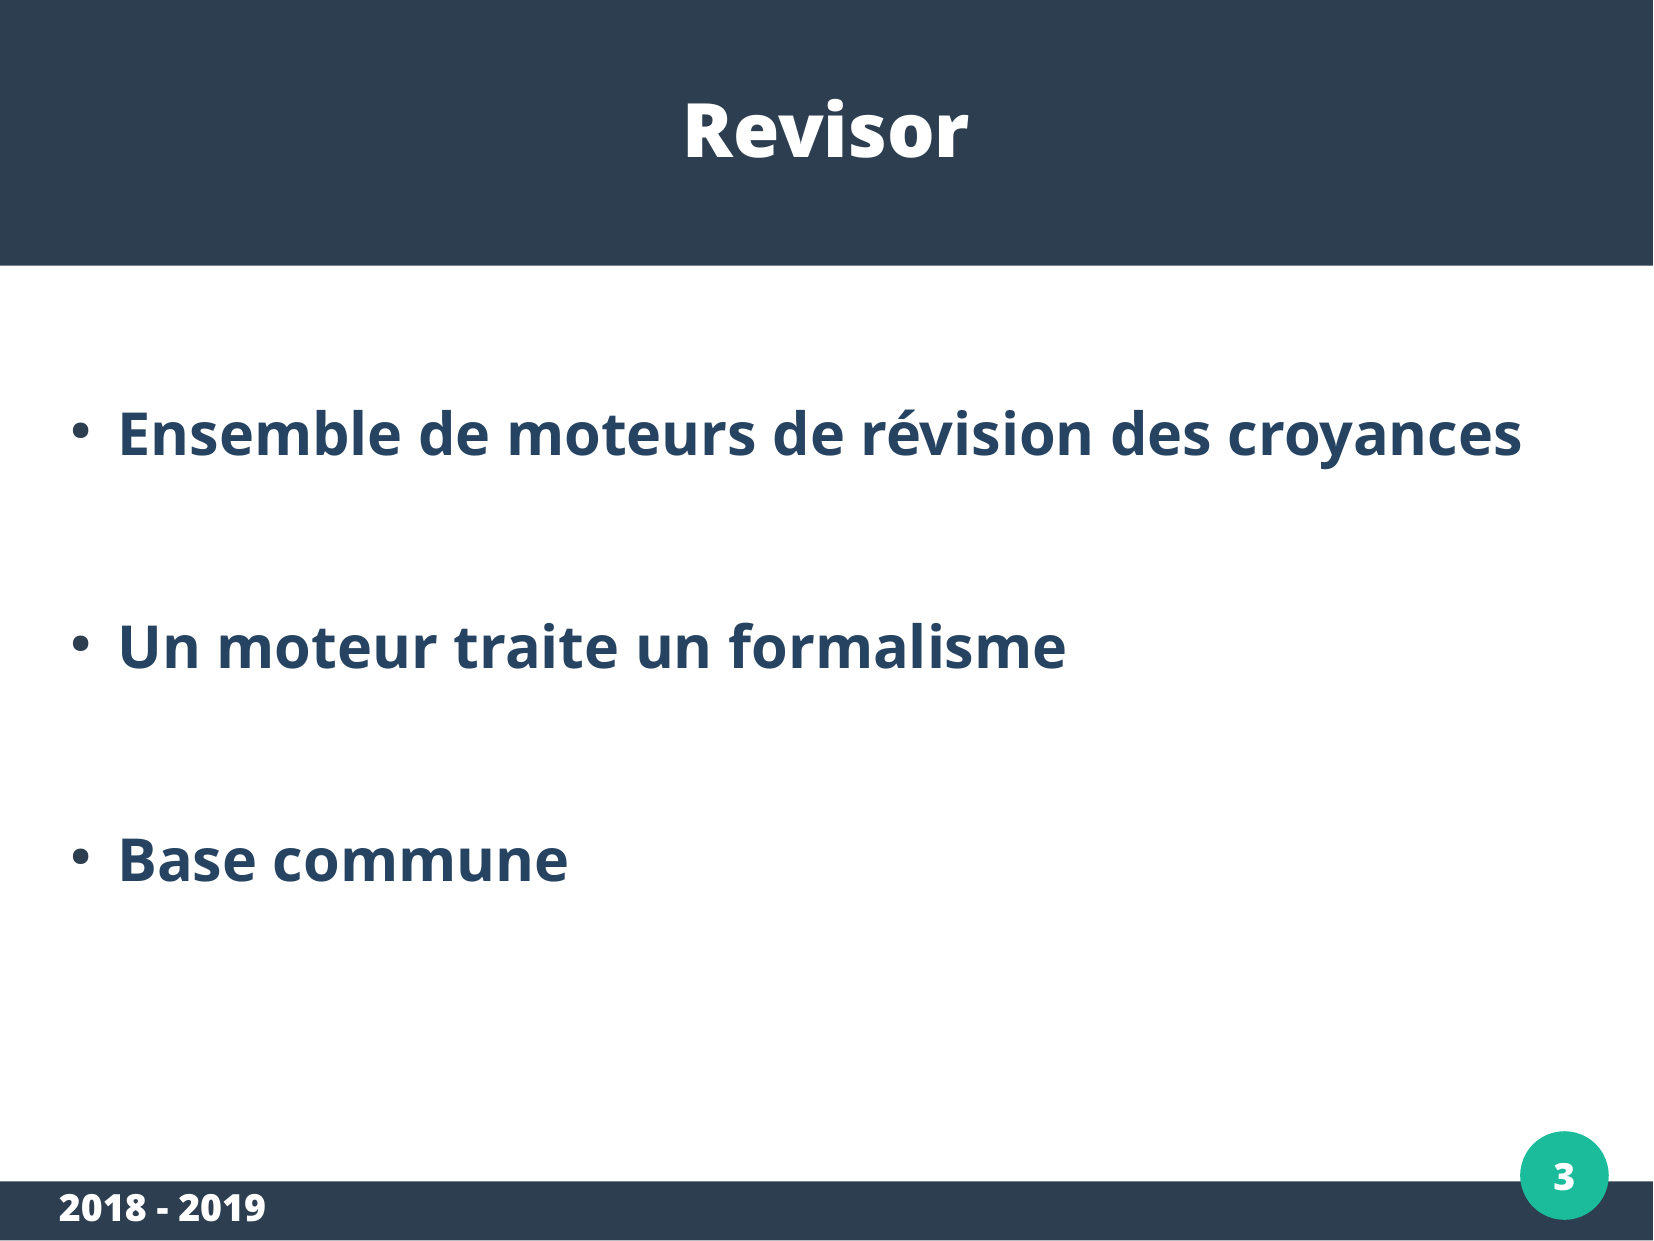

# Revisor
Ensemble de moteurs de révision des croyances
Un moteur traite un formalisme
Base commune
3
2018 - 2019